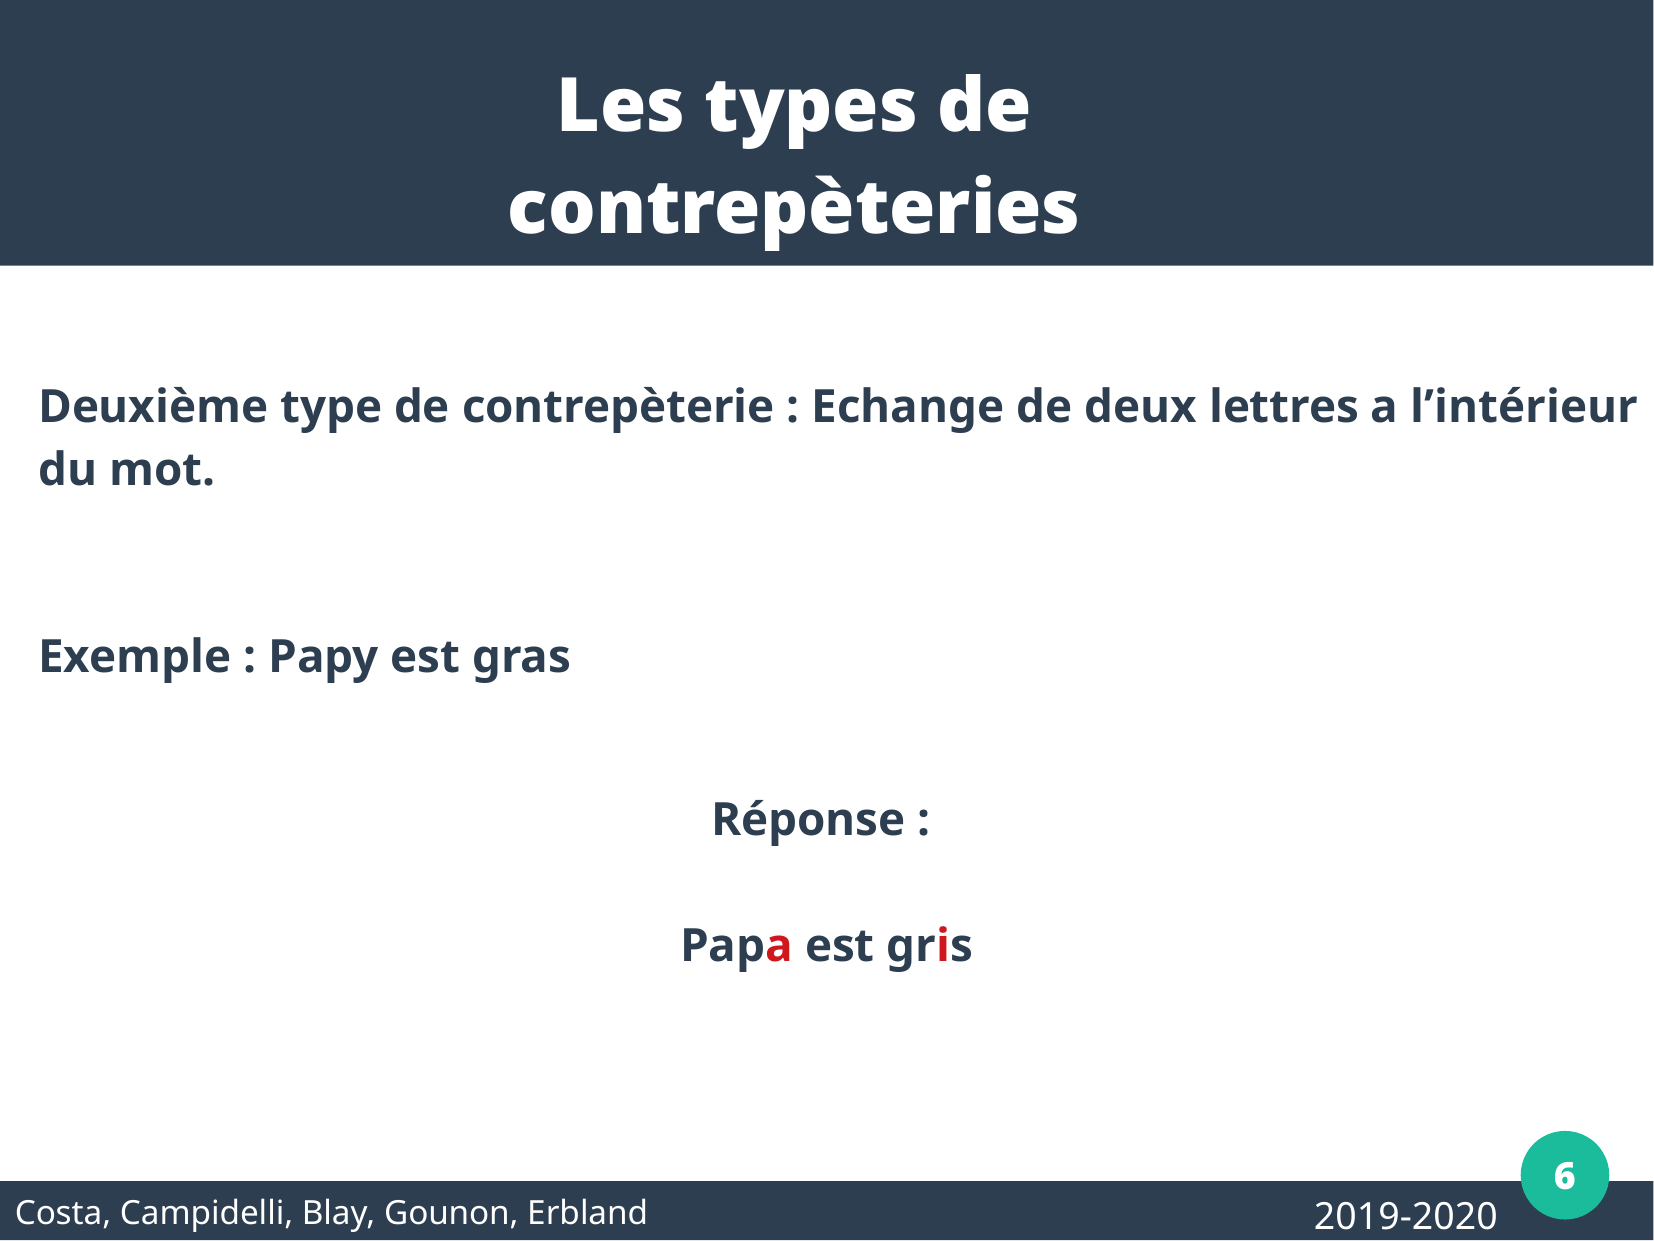

# Les types de contrepèteries
Deuxième type de contrepèterie : Echange de deux lettres a l’intérieur du mot.
Exemple : Papy est gras
Réponse :
Papa est gris
6
Costa, Campidelli, Blay, Gounon, Erbland
2019-2020